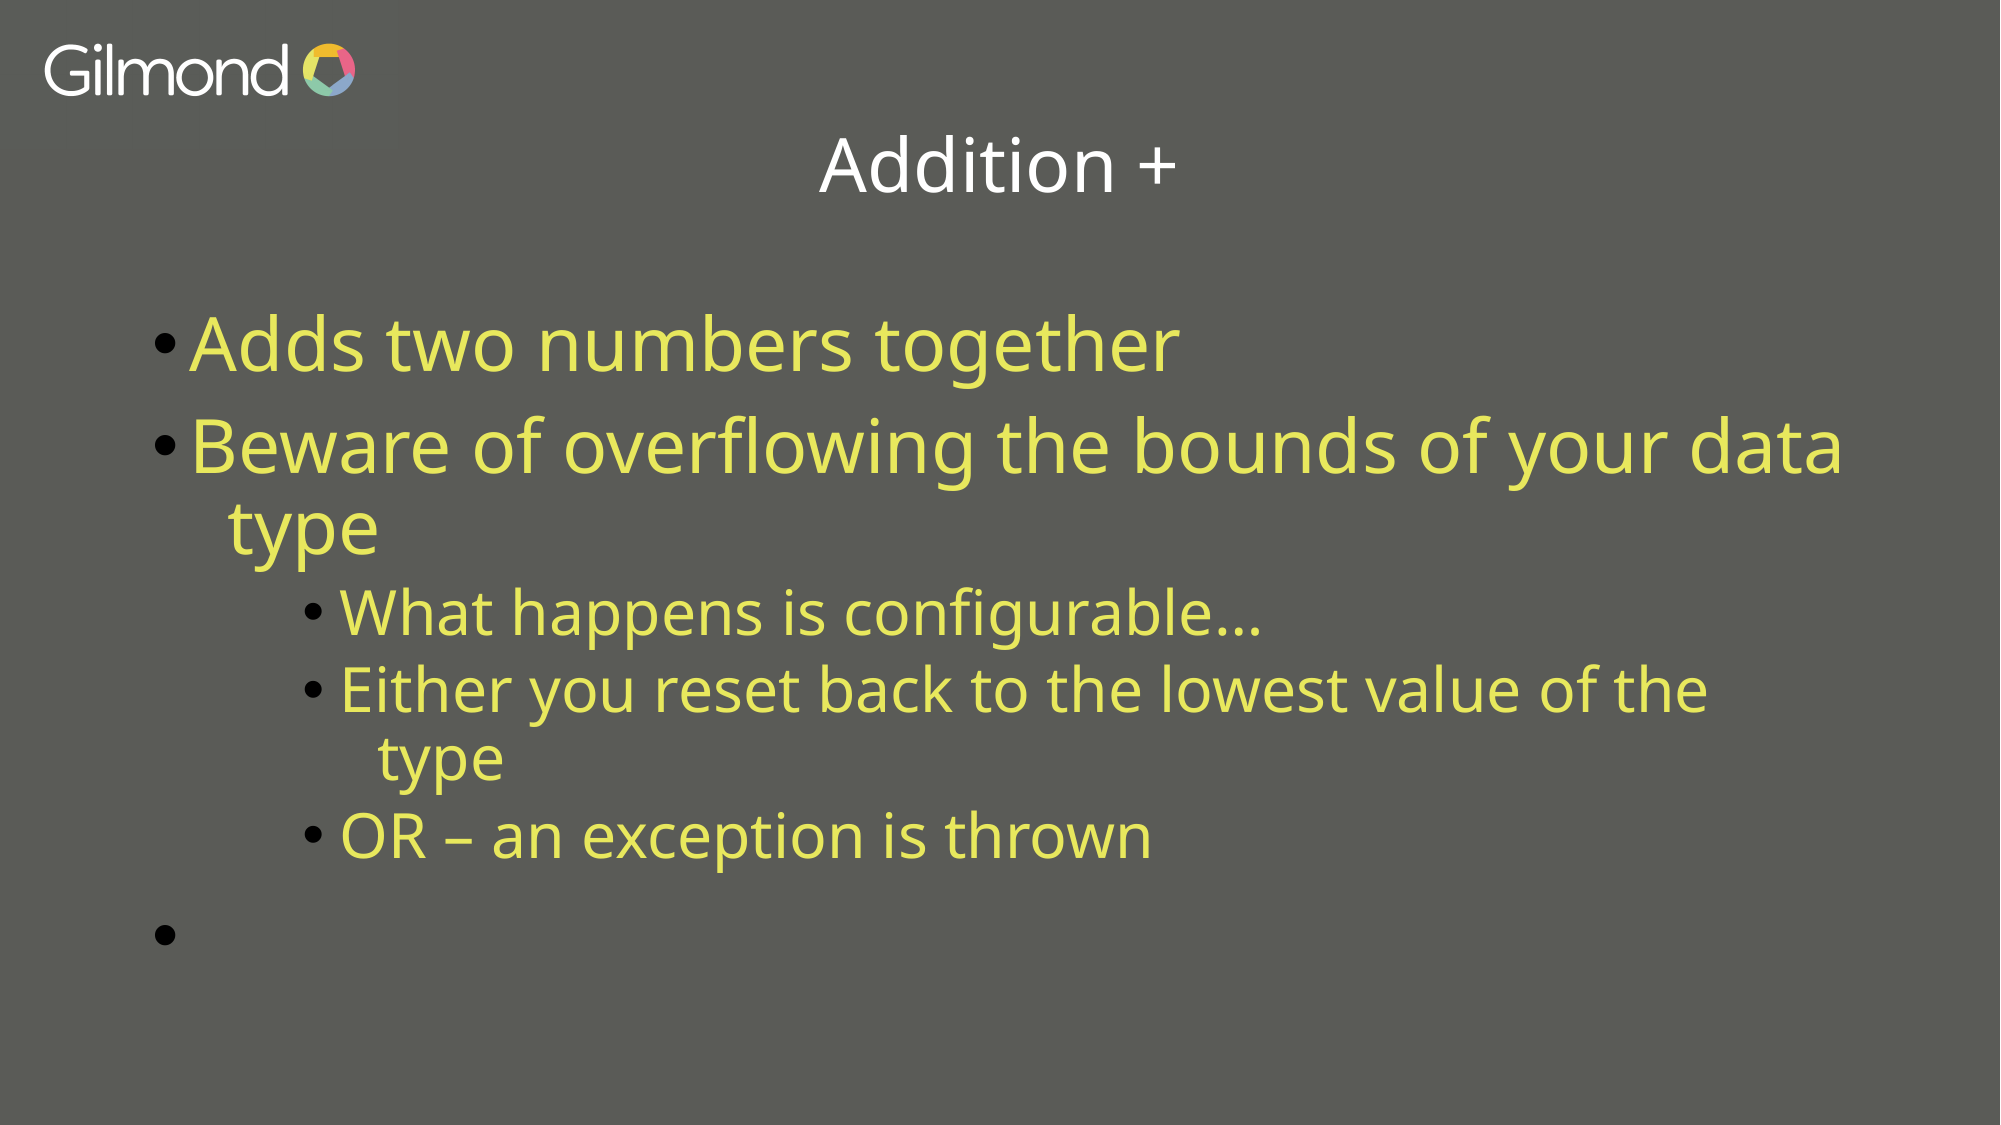

# Addition +
Adds two numbers together
Beware of overflowing the bounds of your data type
What happens is configurable…
Either you reset back to the lowest value of the type
OR – an exception is thrown